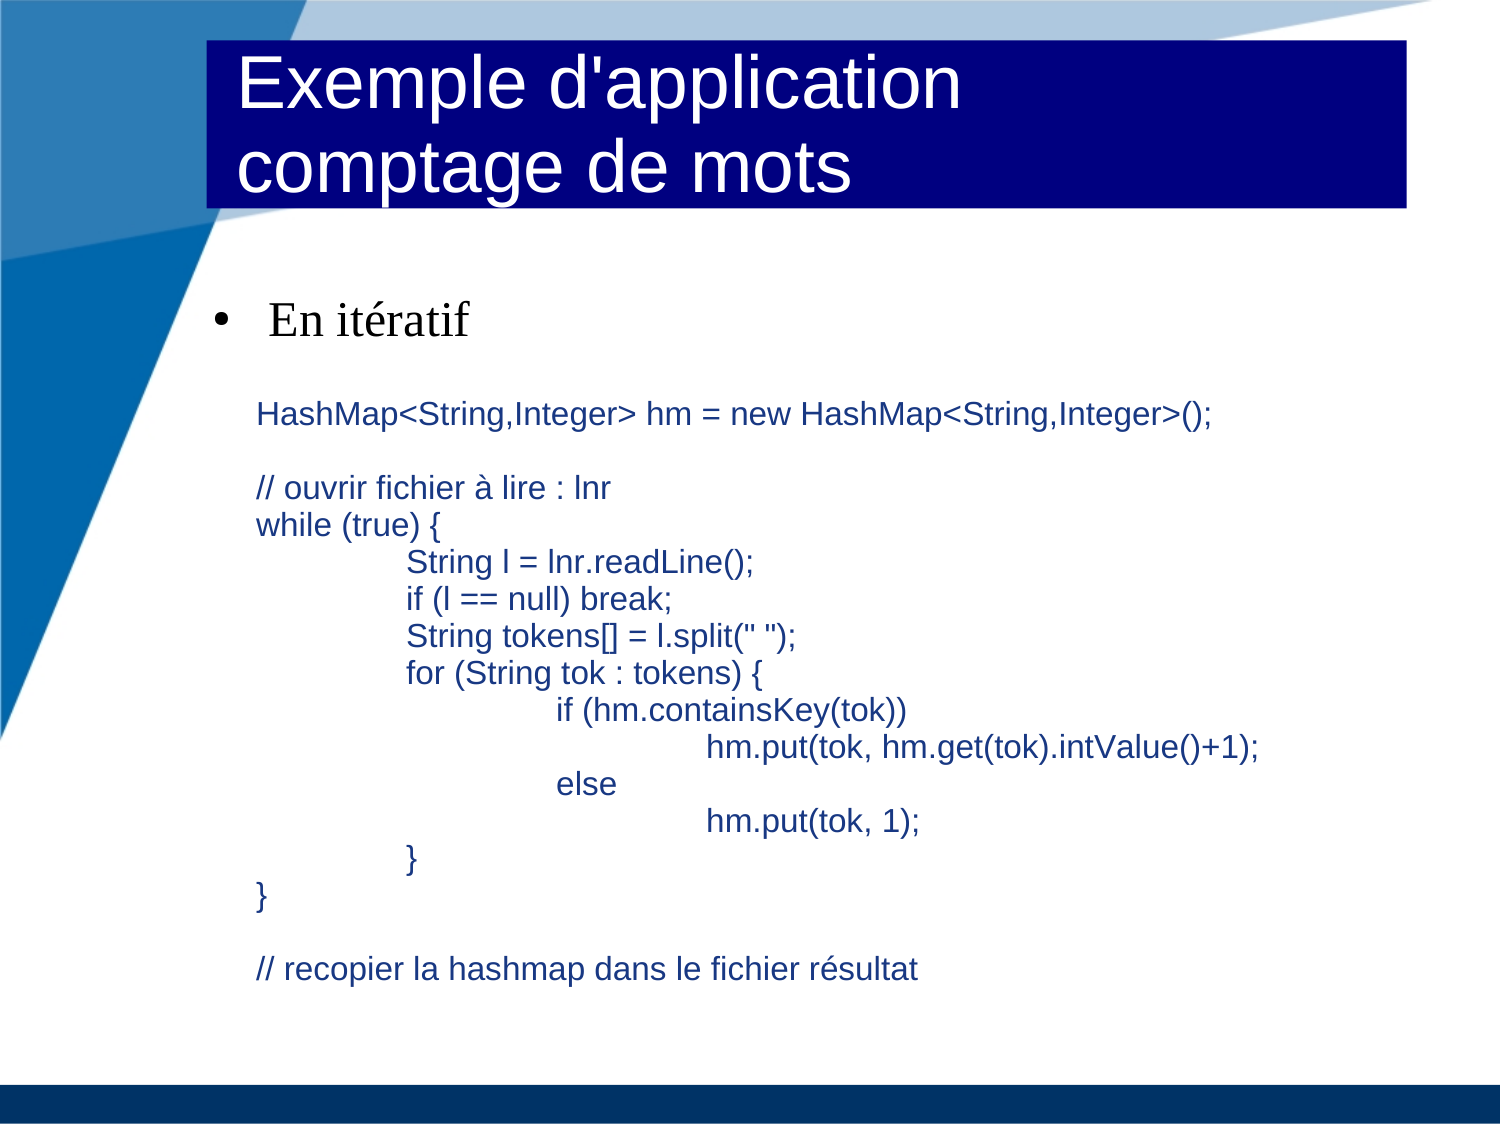

# Exemple d'application comptage de mots
En itératif
HashMap<String,Integer> hm = new HashMap<String,Integer>();
// ouvrir fichier à lire : lnr
while (true) {
	String l = lnr.readLine();
	if (l == null) break;
	String tokens[] = l.split(" ");
	for (String tok : tokens) {
		if (hm.containsKey(tok))
			hm.put(tok, hm.get(tok).intValue()+1);
		else
			hm.put(tok, 1);
	}
}
// recopier la hashmap dans le fichier résultat